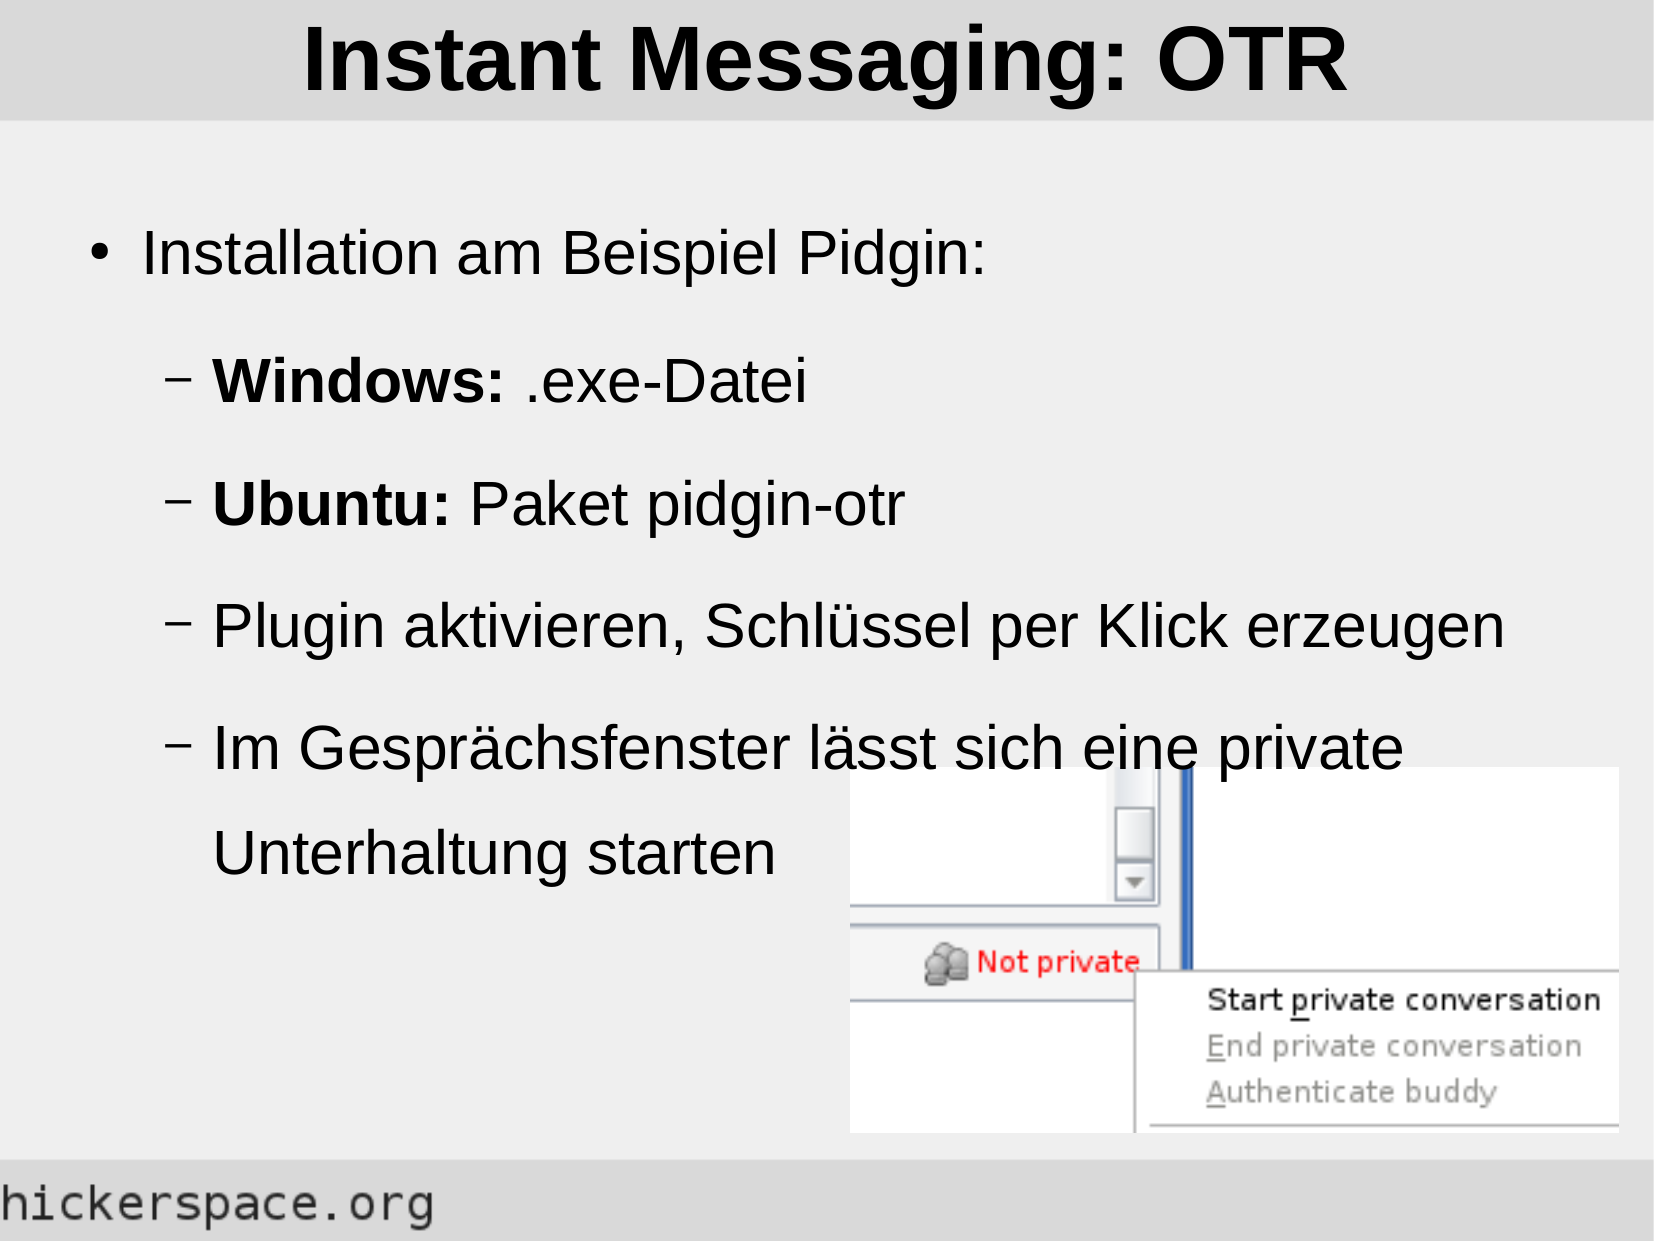

# Instant Messaging: OTR
Installation am Beispiel Pidgin:
Windows: .exe-Datei
Ubuntu: Paket pidgin-otr
Plugin aktivieren, Schlüssel per Klick erzeugen
Im Gesprächsfenster lässt sich eine private Unterhaltung starten